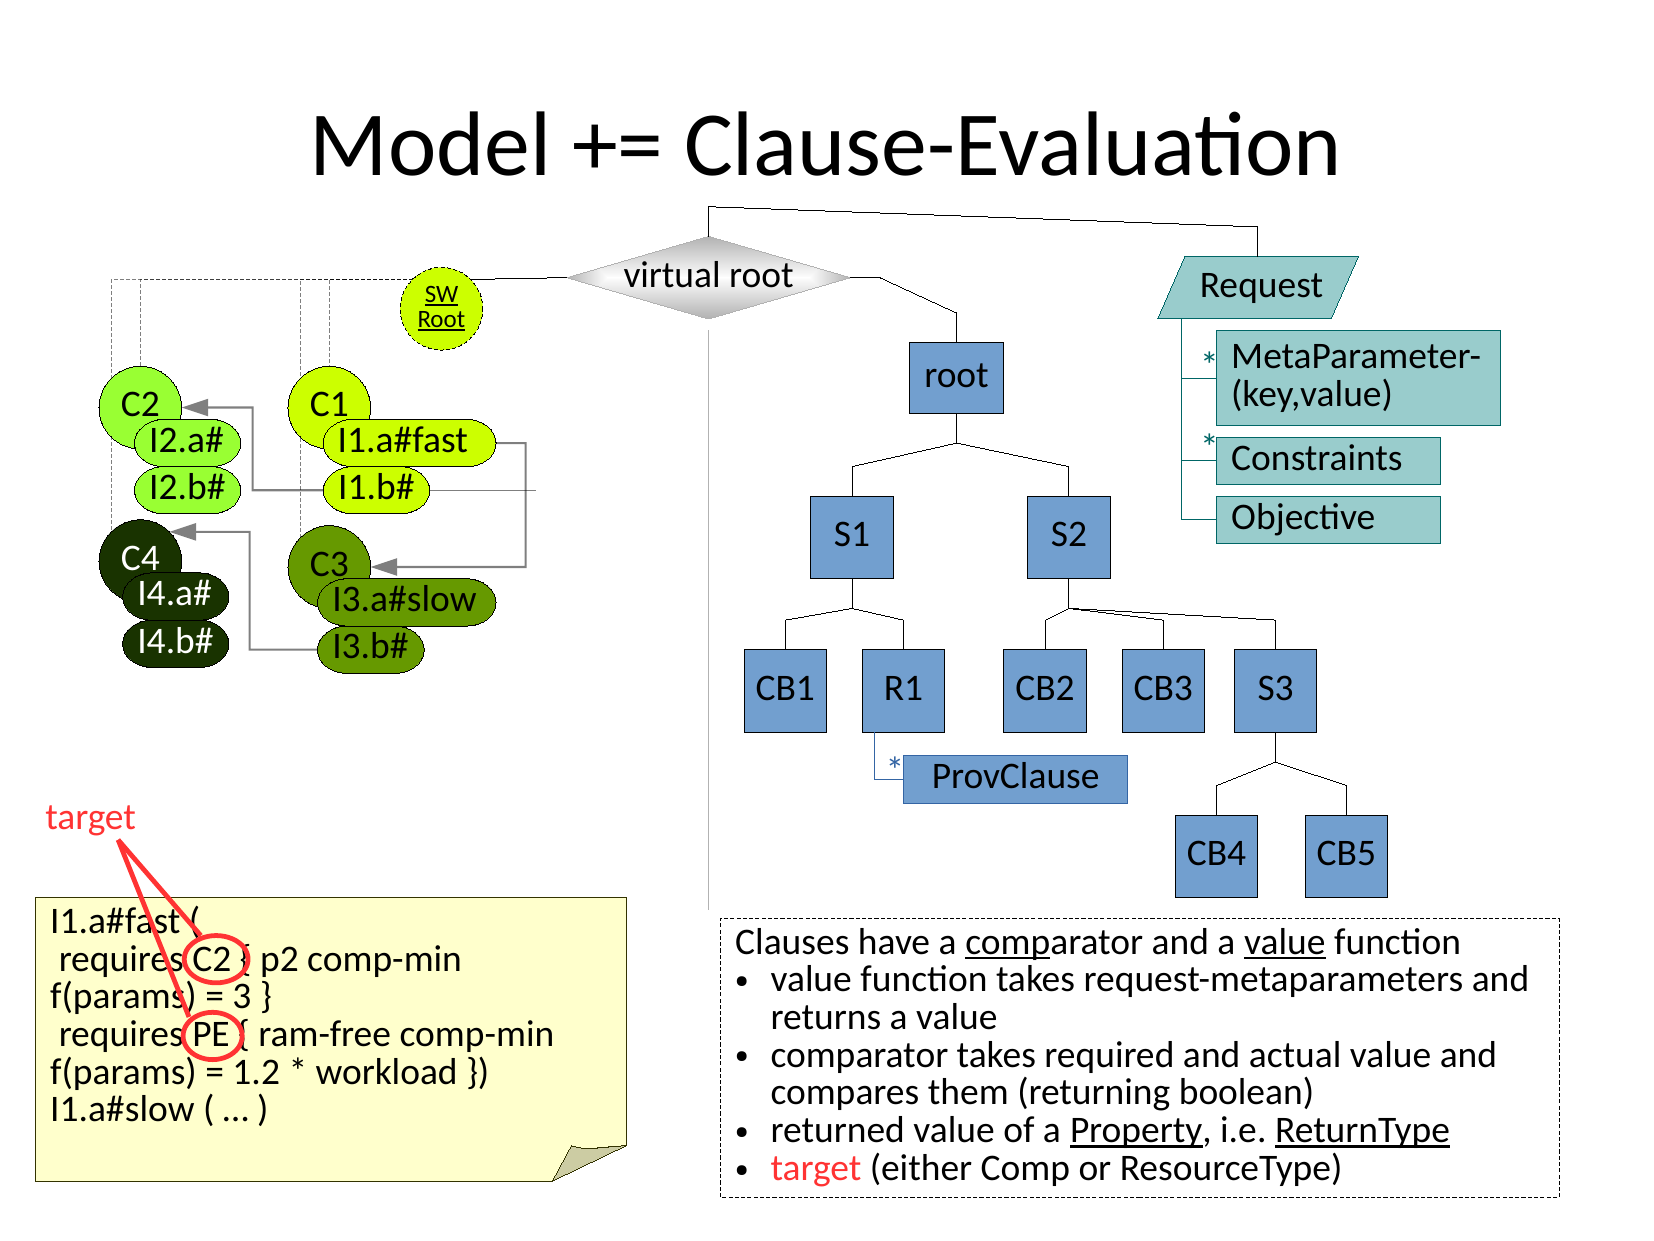

# Model += Clause-Evaluation
target
I1.a#fast (
 requires C2 { p2 comp-min
f(params) = 3 }
 requires PE { ram-free comp-min
f(params) = 1.2 * workload })
I1.a#slow ( … )
Clauses have a comparator and a value function
value function takes request-metaparameters and returns a value
comparator takes required and actual value and compares them (returning boolean)
returned value of a Property, i.e. ReturnType
target (either Comp or ResourceType)